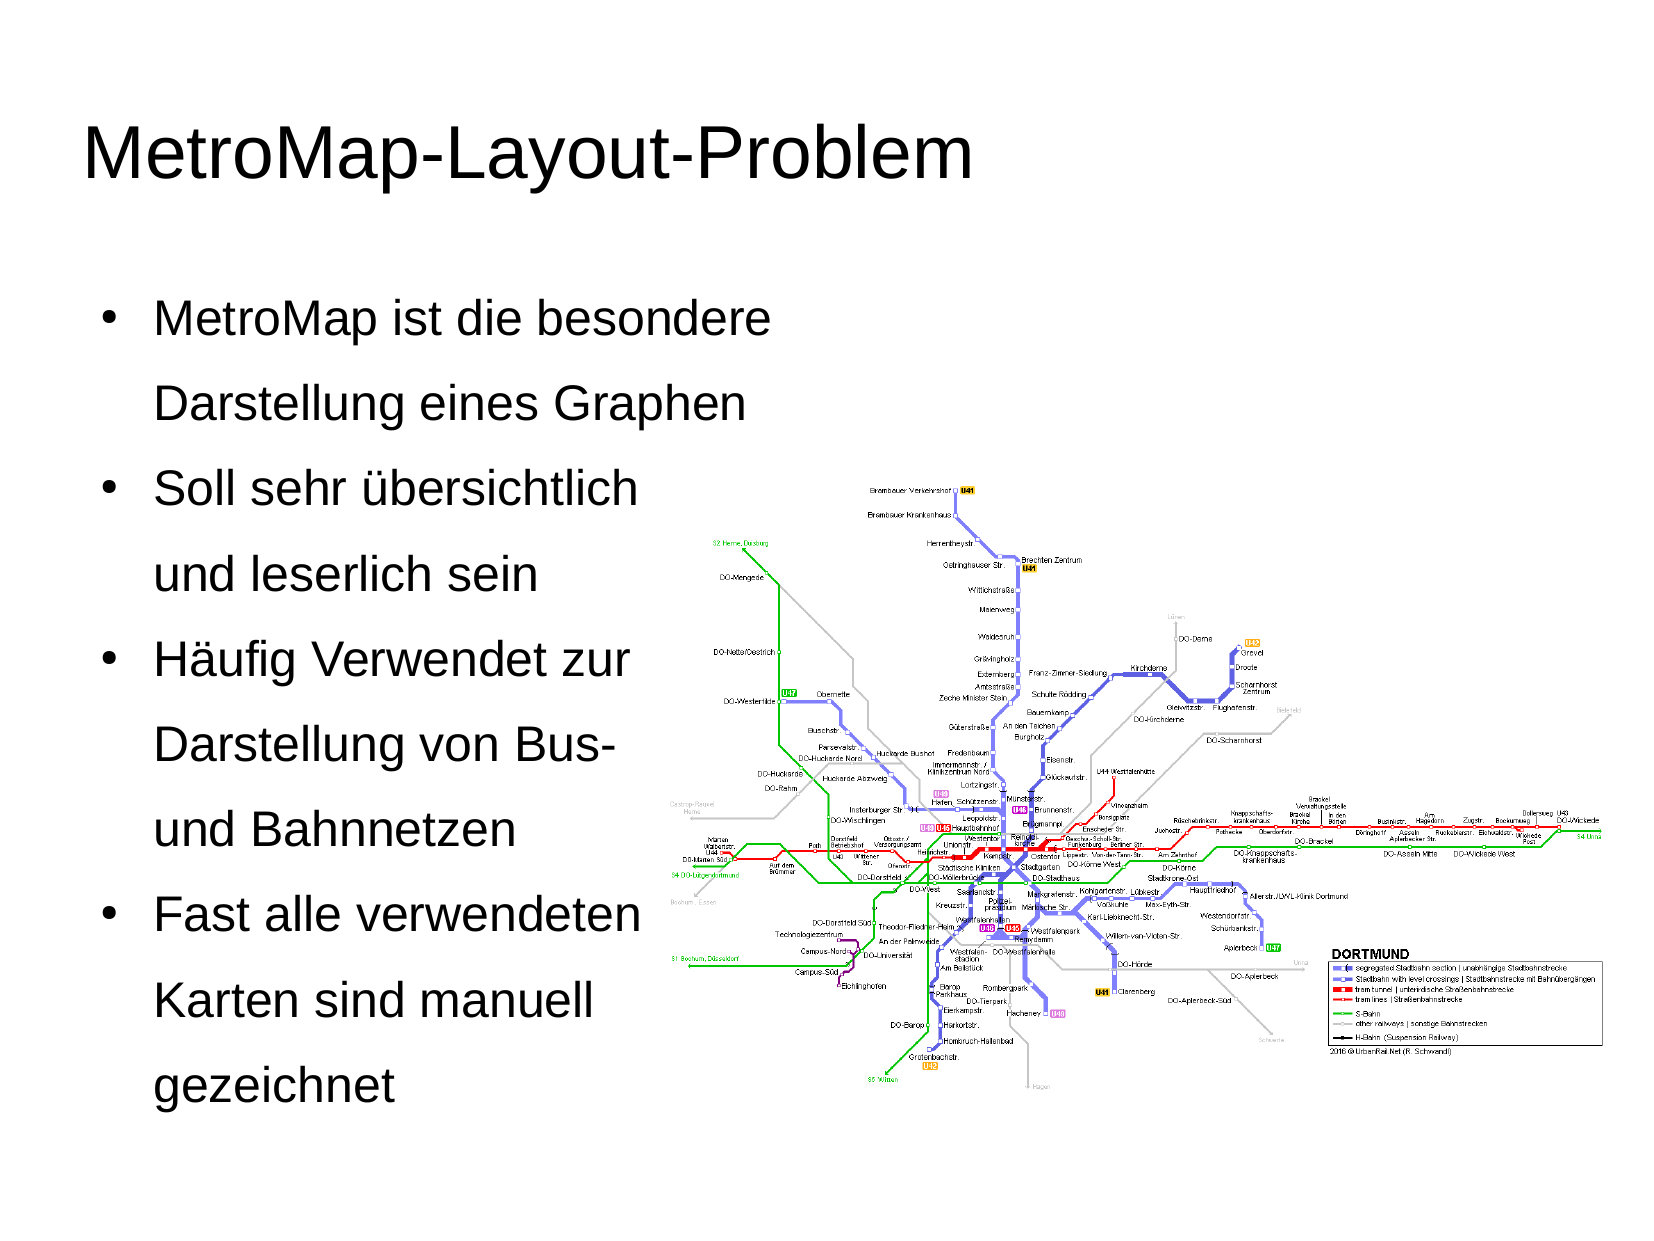

# MetroMap-Layout-Problem
MetroMap ist die besondere
Darstellung eines Graphen
Soll sehr übersichtlich
und leserlich sein
Häufig Verwendet zur
Darstellung von Bus-
und Bahnnetzen
Fast alle verwendeten
Karten sind manuell
gezeichnet